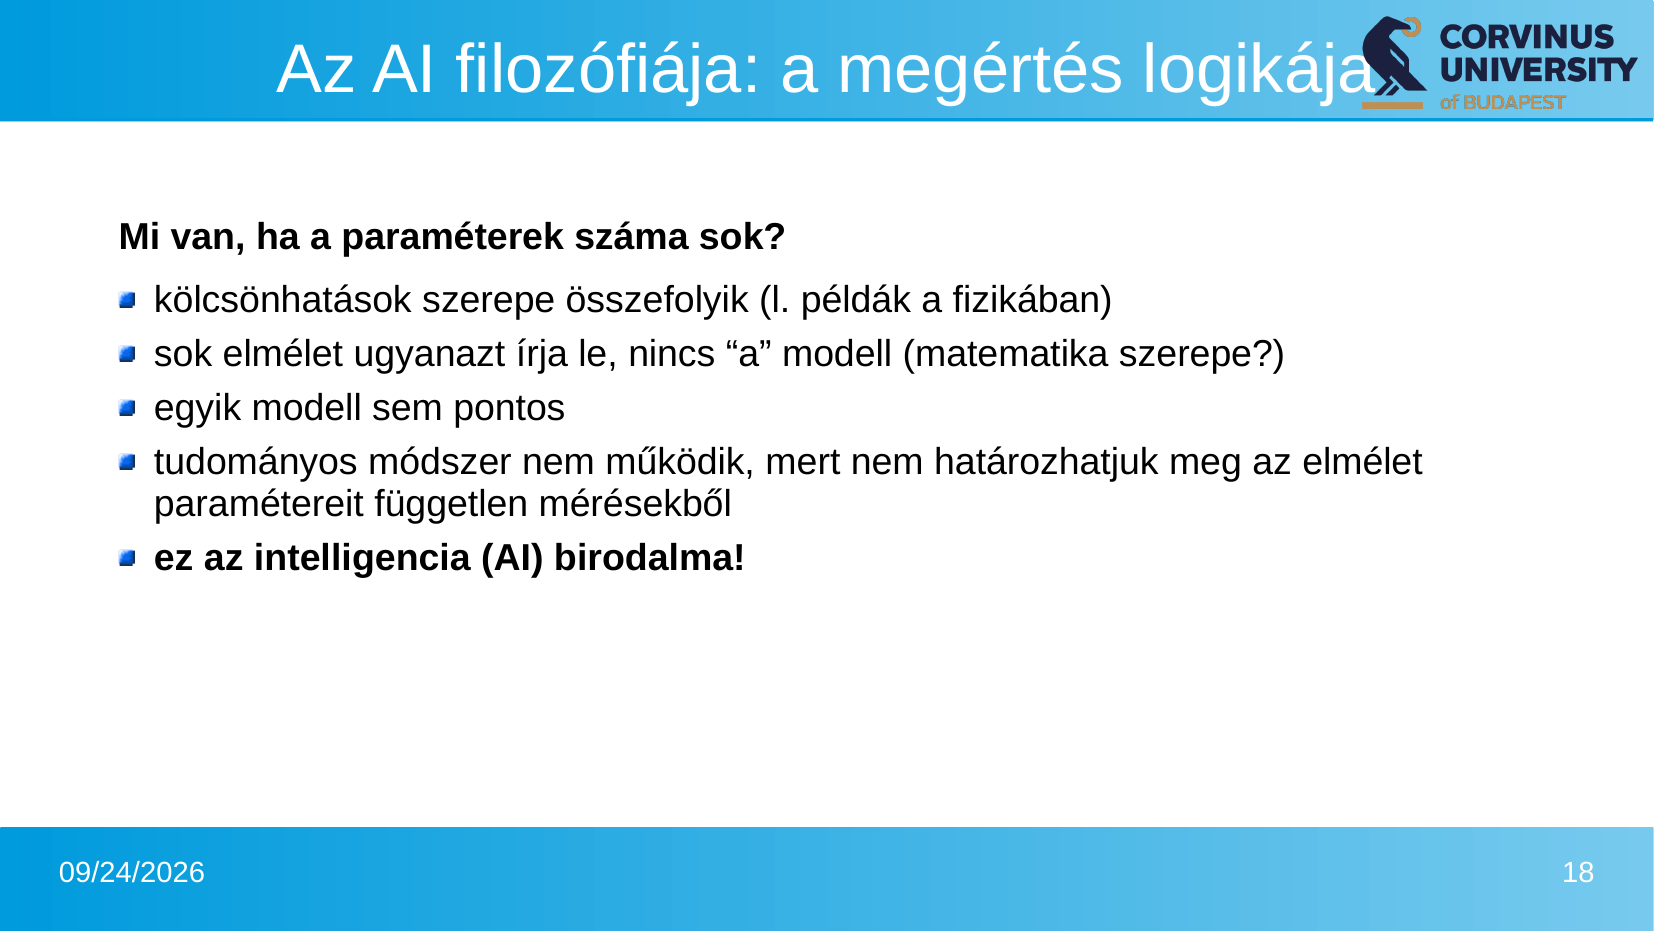

# Az AI filozófiája: a megértés logikája
Mi van, ha a paraméterek száma sok?
kölcsönhatások szerepe összefolyik (l. példák a fizikában)
sok elmélet ugyanazt írja le, nincs “a” modell (matematika szerepe?)
egyik modell sem pontos
tudományos módszer nem működik, mert nem határozhatjuk meg az elmélet paramétereit független mérésekből
ez az intelligencia (AI) birodalma!
18